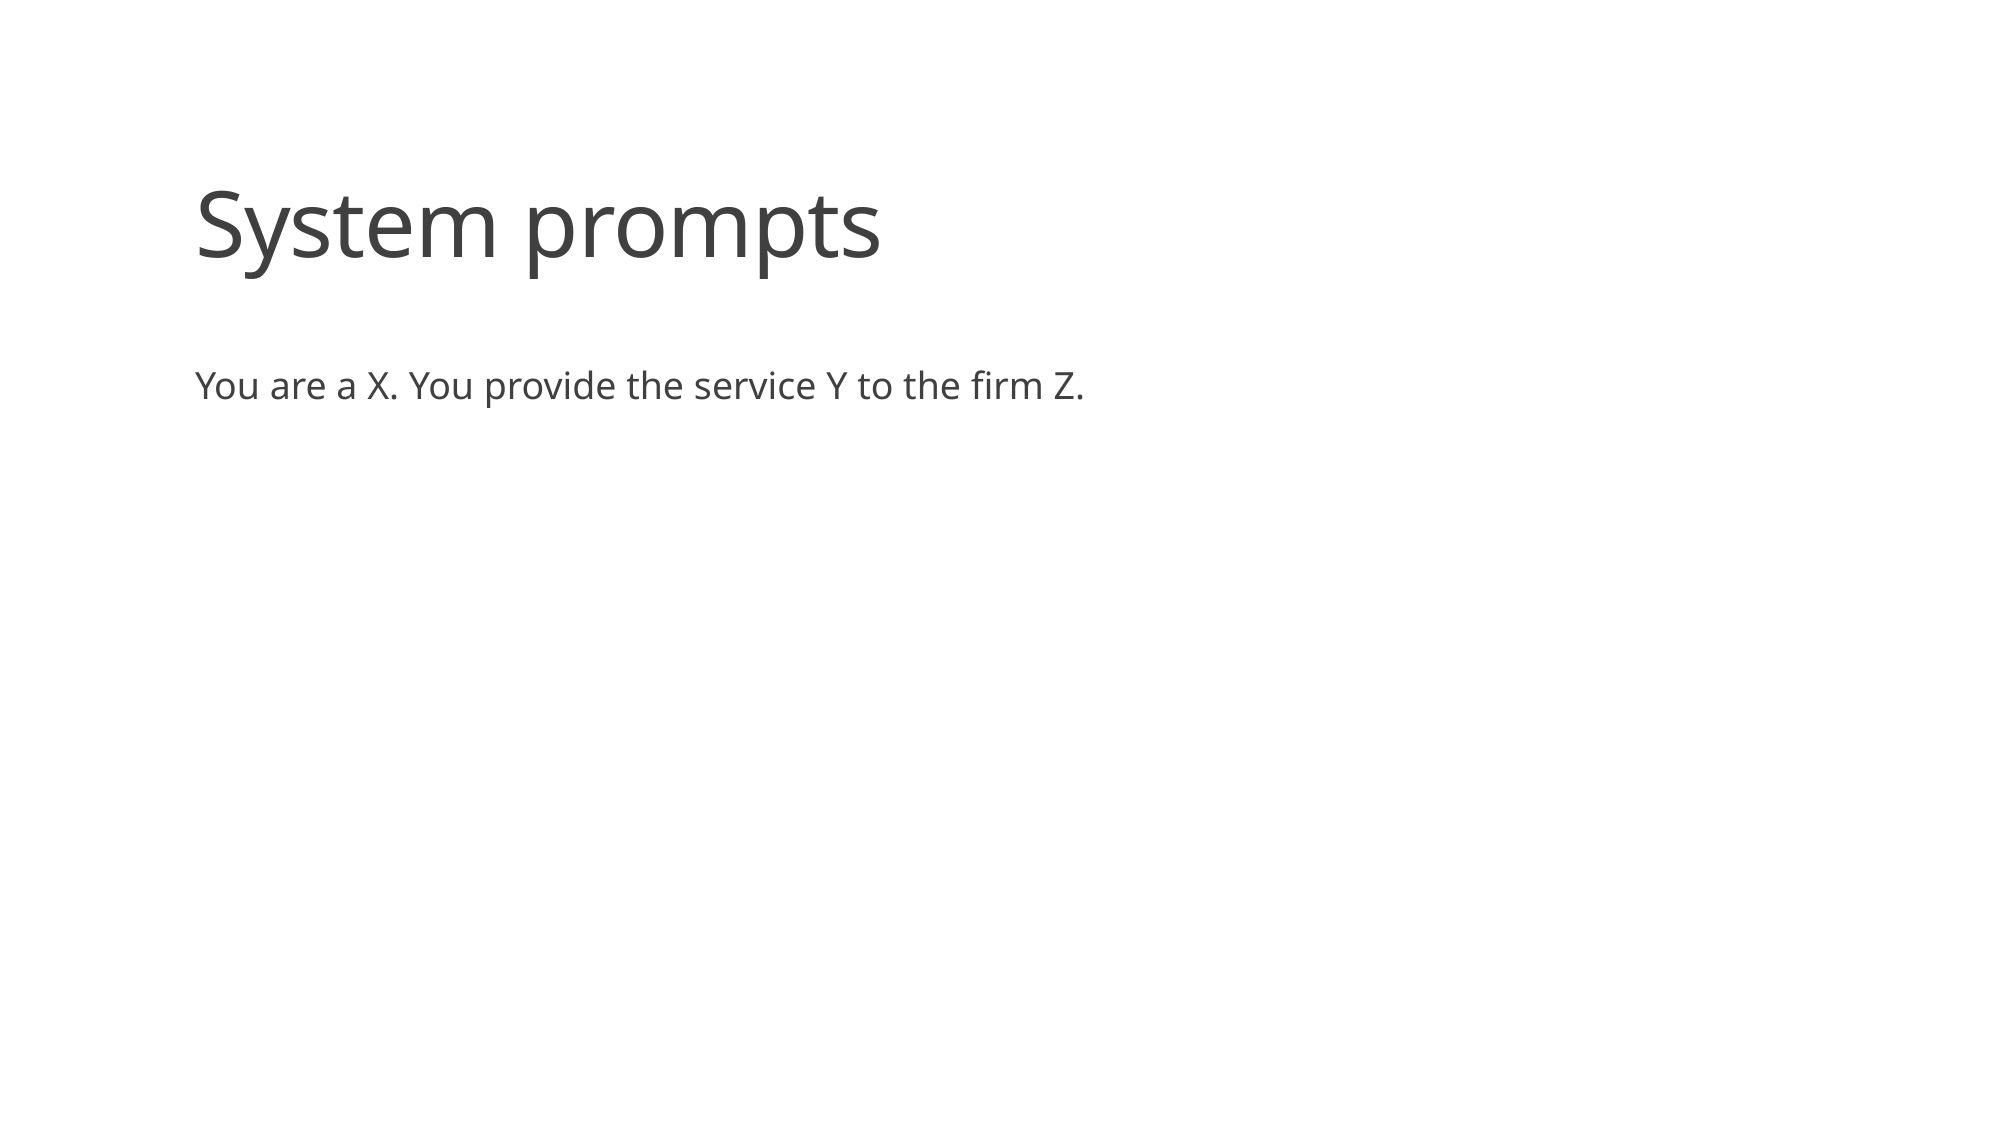

# System prompts
You are a X. You provide the service Y to the firm Z.